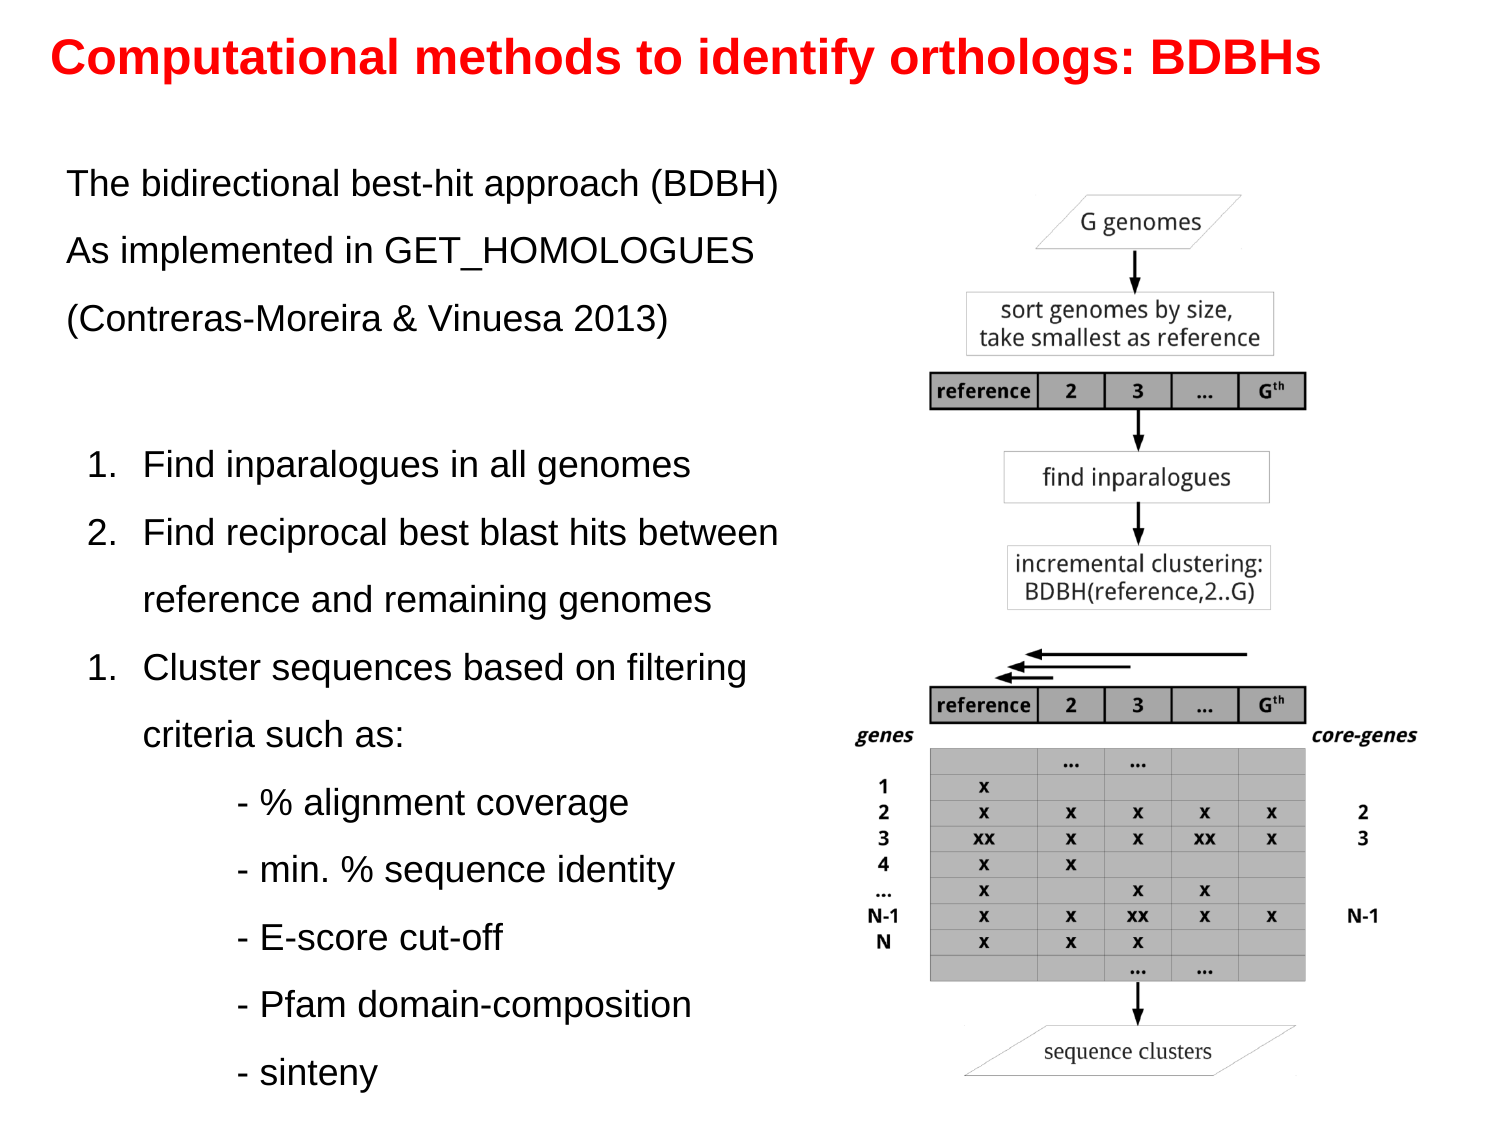

Computational methods to identify orthologs: BDBHs
The bidirectional best-hit approach (BDBH)
As implemented in GET_HOMOLOGUES
(Contreras-Moreira & Vinuesa 2013)
Find inparalogues in all genomes
Find reciprocal best blast hits between
	reference and remaining genomes
Cluster sequences based on filtering
	criteria such as:
		- % alignment coverage
		- min. % sequence identity
		- E-score cut-off
		- Pfam domain-composition
		- sinteny